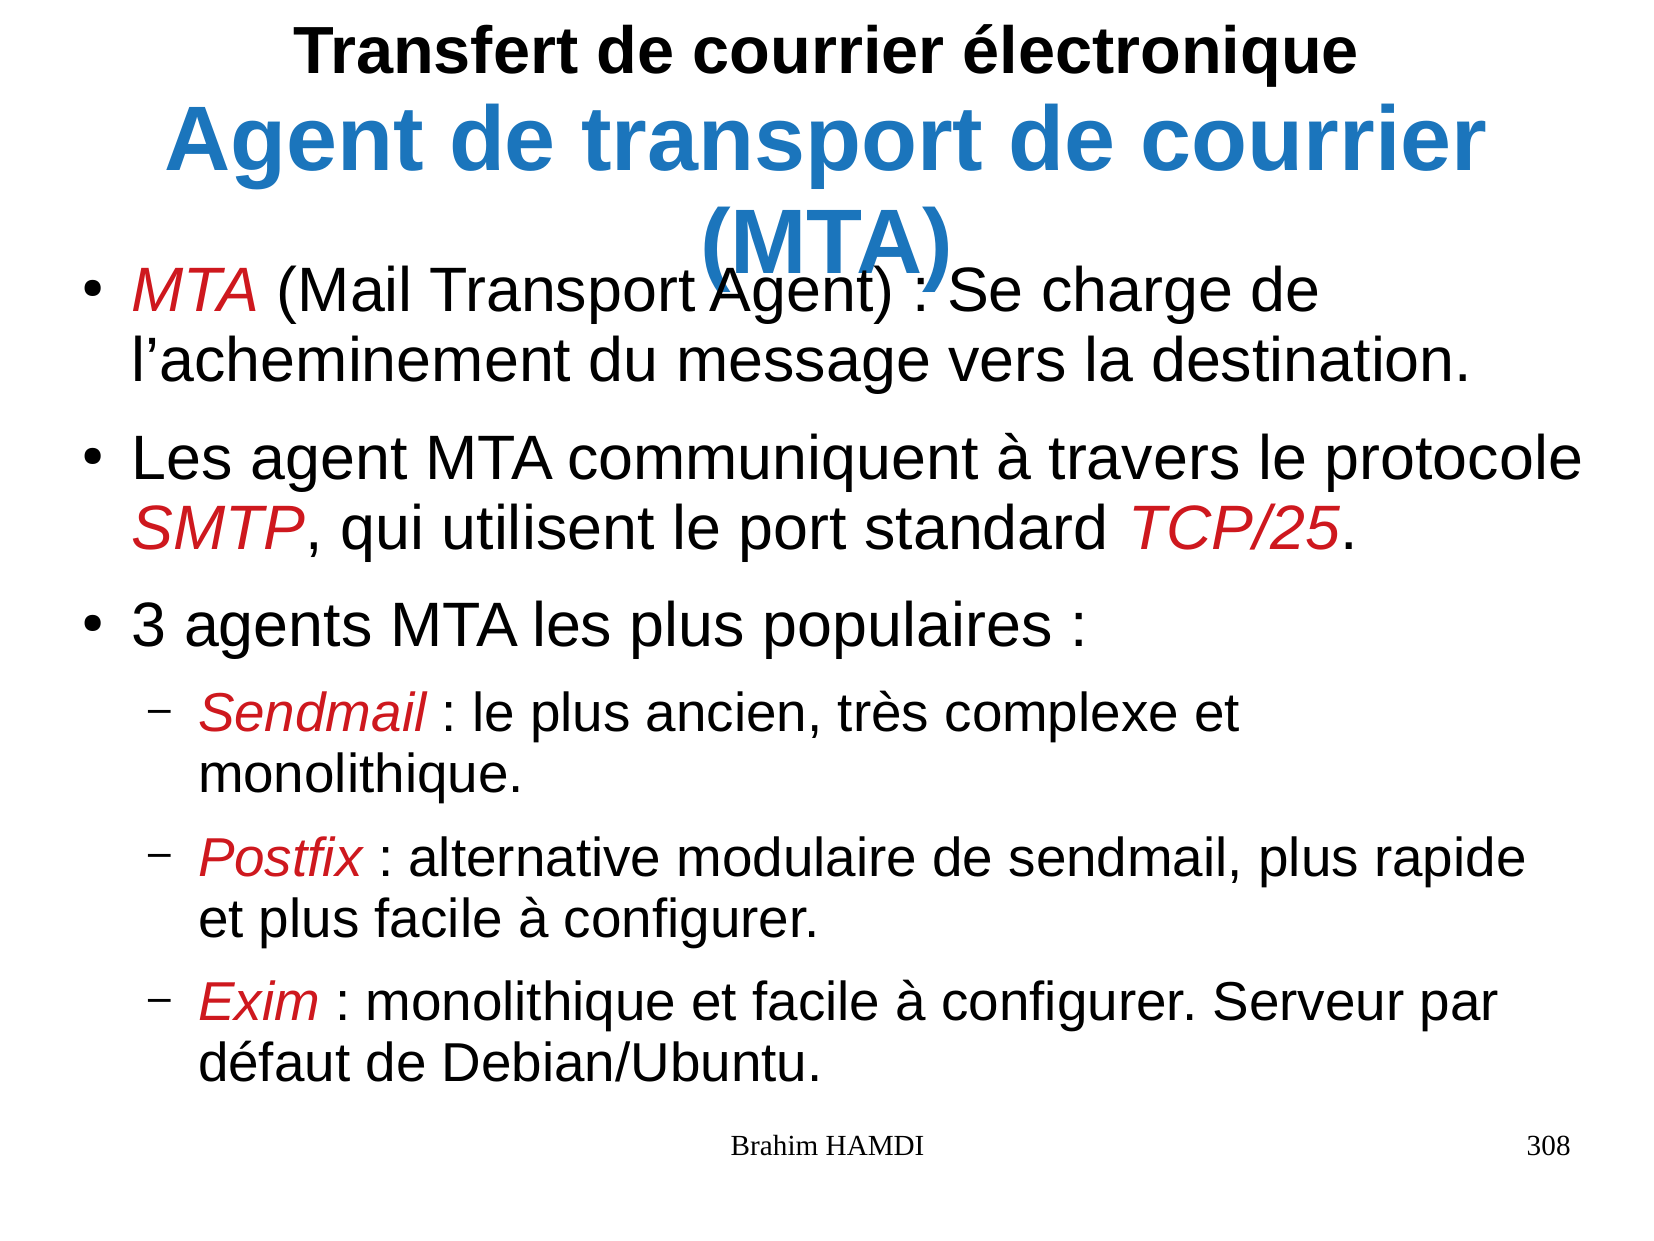

# Transfert de courrier électronique Agent de transport de courrier (MTA)
MTA (Mail Transport Agent) : Se charge de l’acheminement du message vers la destination.
Les agent MTA communiquent à travers le protocole SMTP, qui utilisent le port standard TCP/25.
3 agents MTA les plus populaires :
Sendmail : le plus ancien, très complexe et 	monolithique.
Postfix : alternative modulaire de sendmail, plus rapide et plus facile à configurer.
Exim : monolithique et facile à configurer. Serveur par défaut de Debian/Ubuntu.
Brahim HAMDI
308